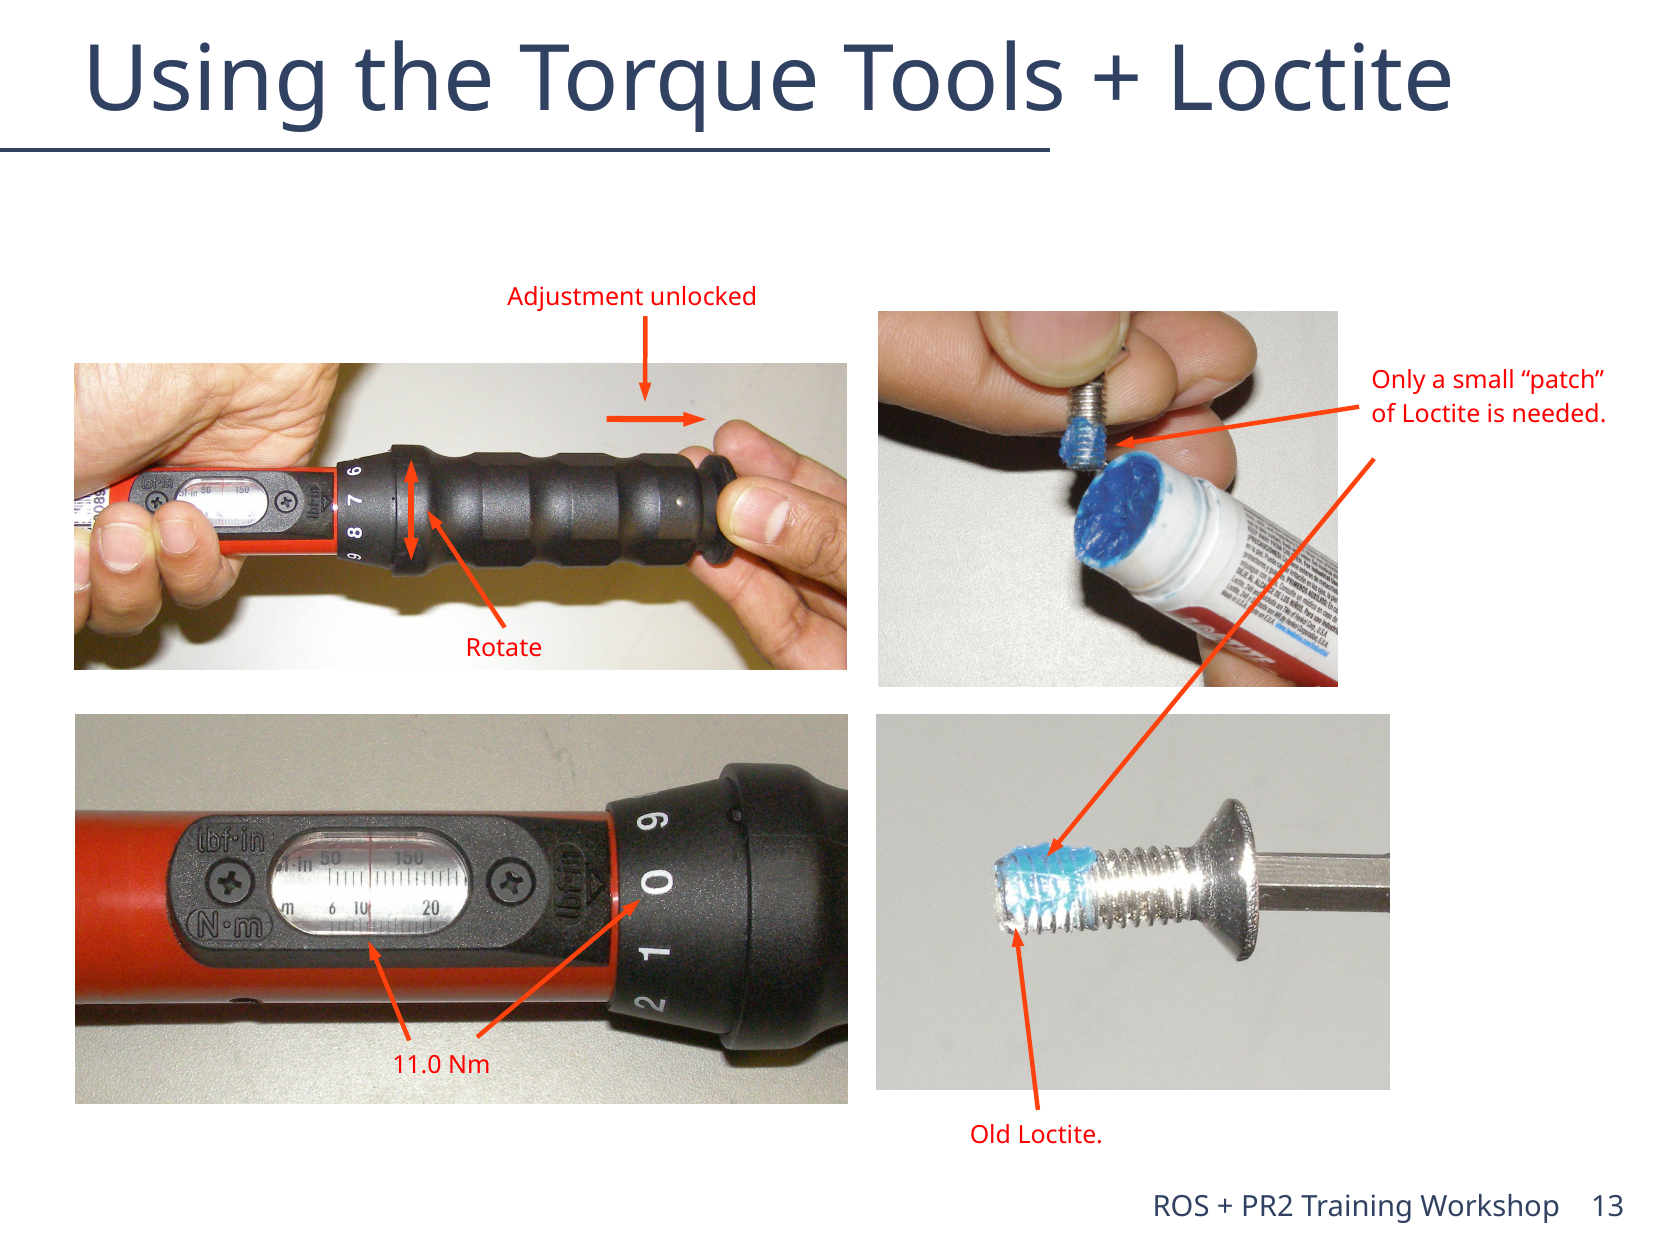

# Using the Torque Tools + Loctite
Adjustment unlocked
Only a small “patch” of Loctite is needed.
Rotate
11.0 Nm
Old Loctite.